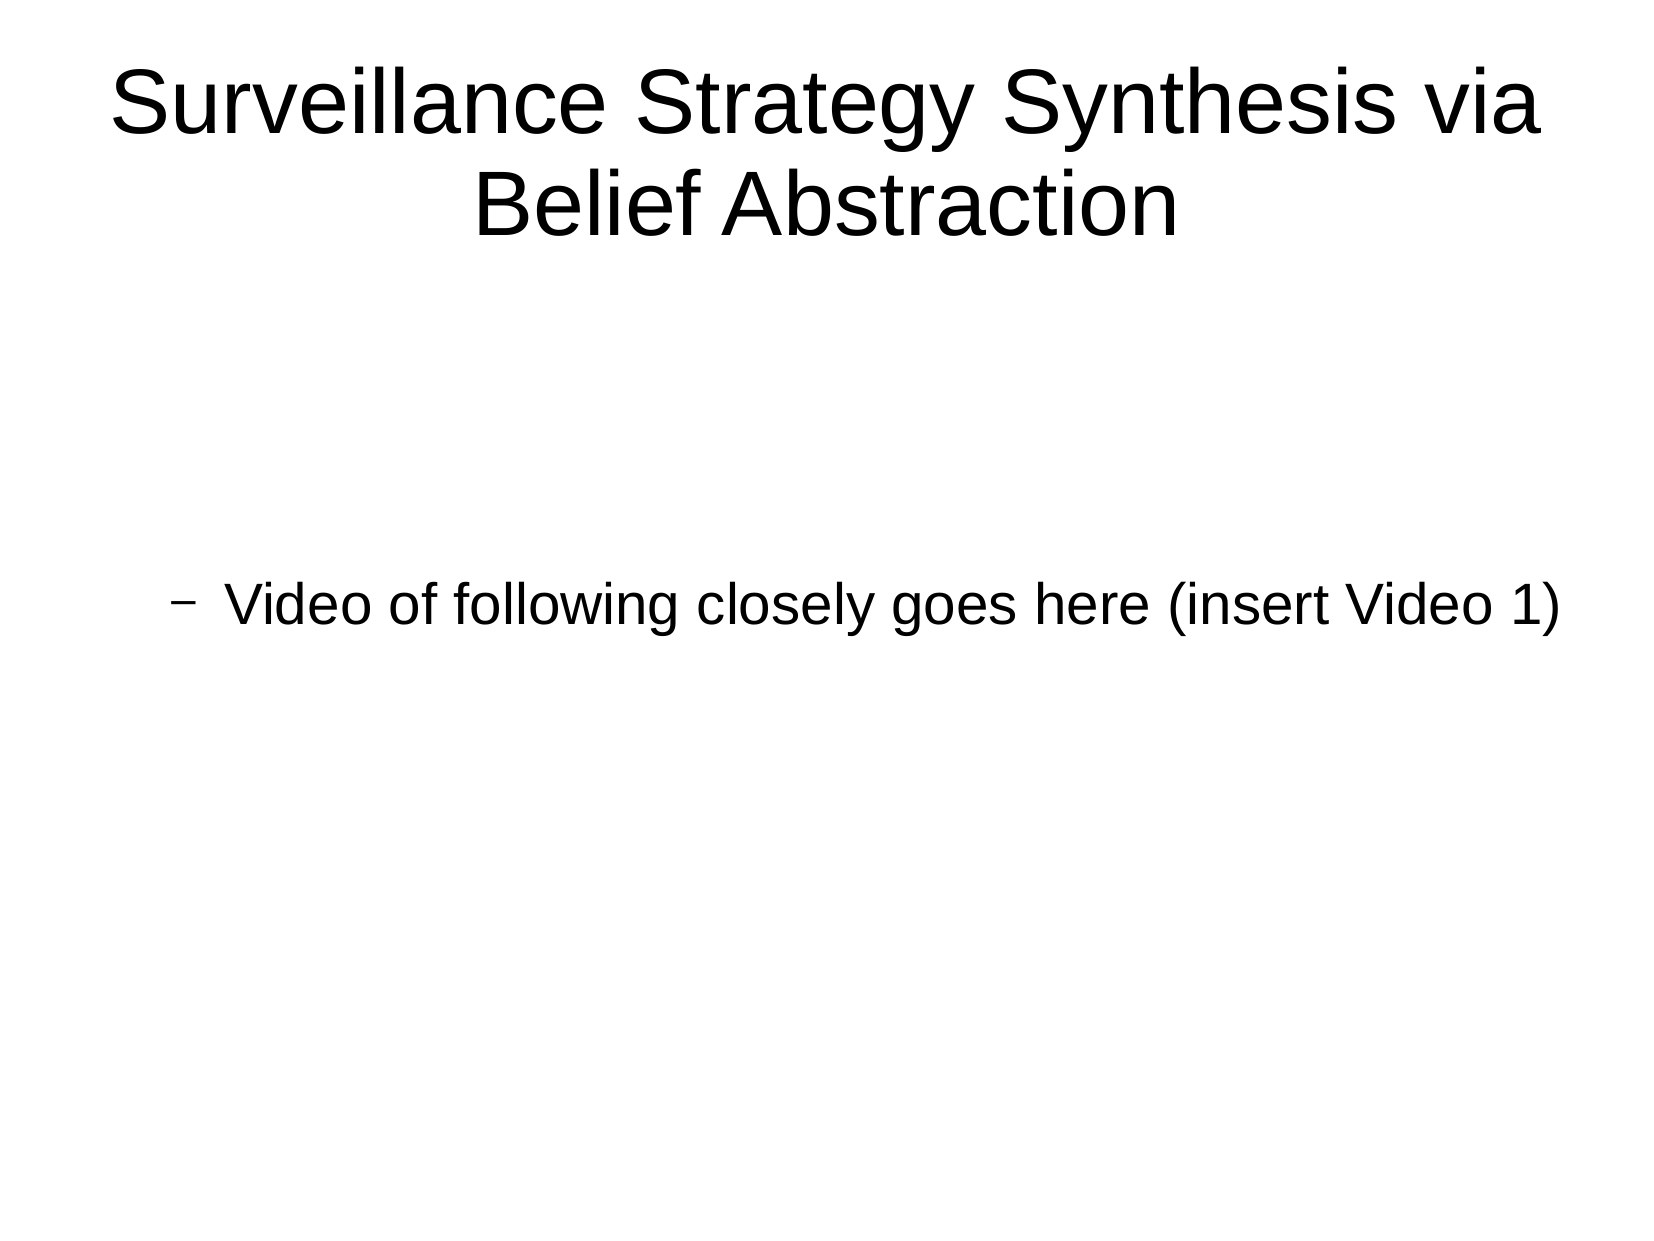

# Surveillance Strategy Synthesis via Belief Abstraction
Video of following closely goes here (insert Video 1)